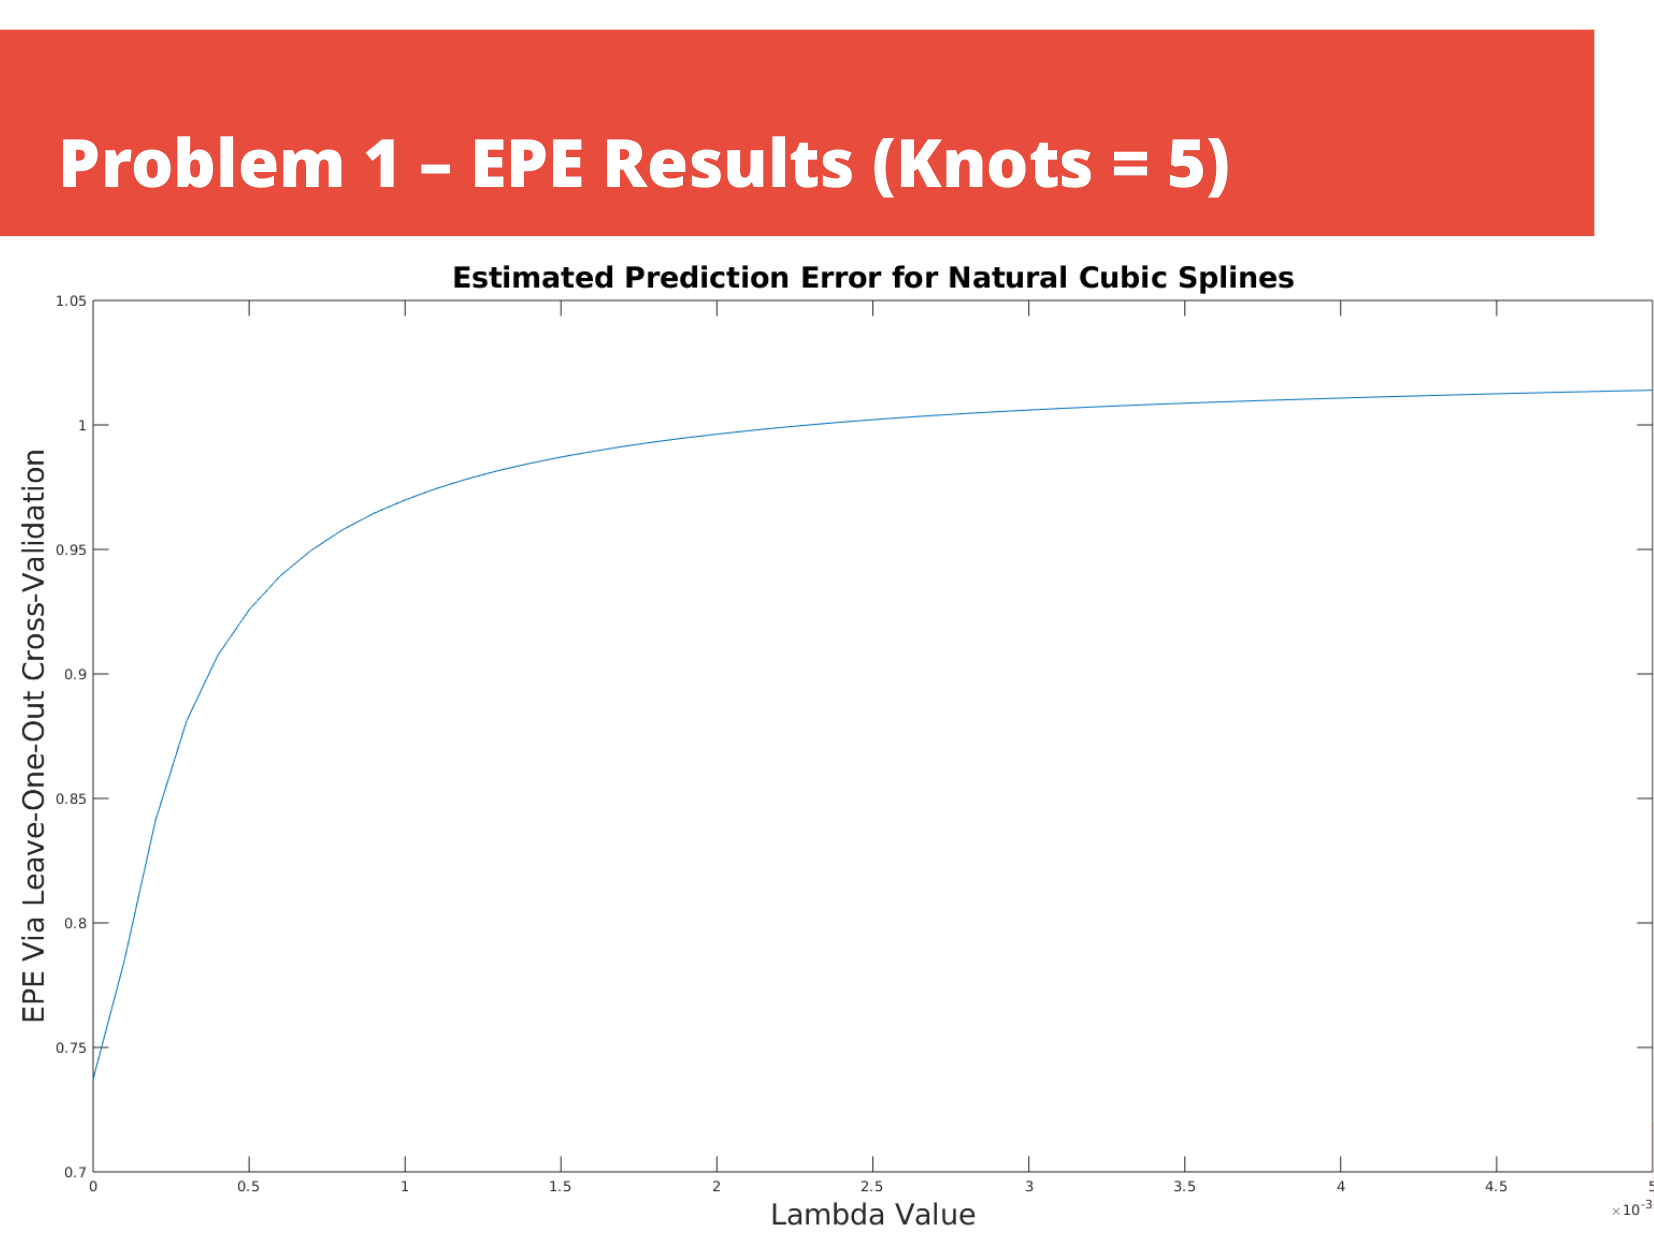

# Problem 1 – EPE Results (Knots = 5)
2